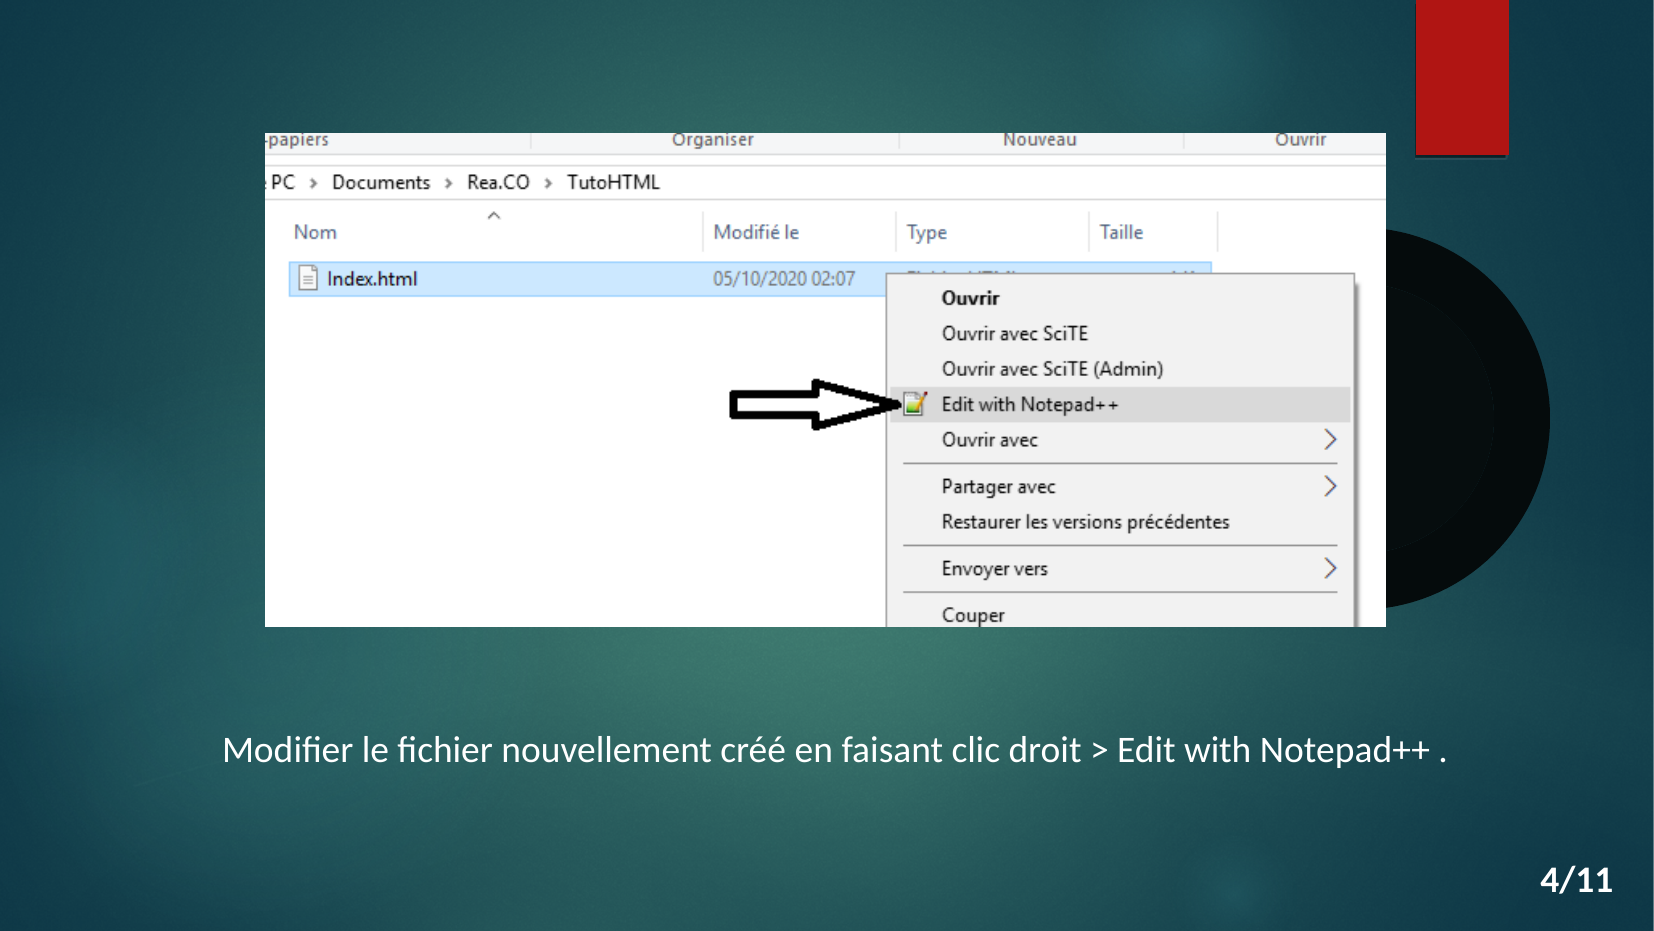

Modifier le fichier nouvellement créé en faisant clic droit > Edit with Notepad++ .
4/11